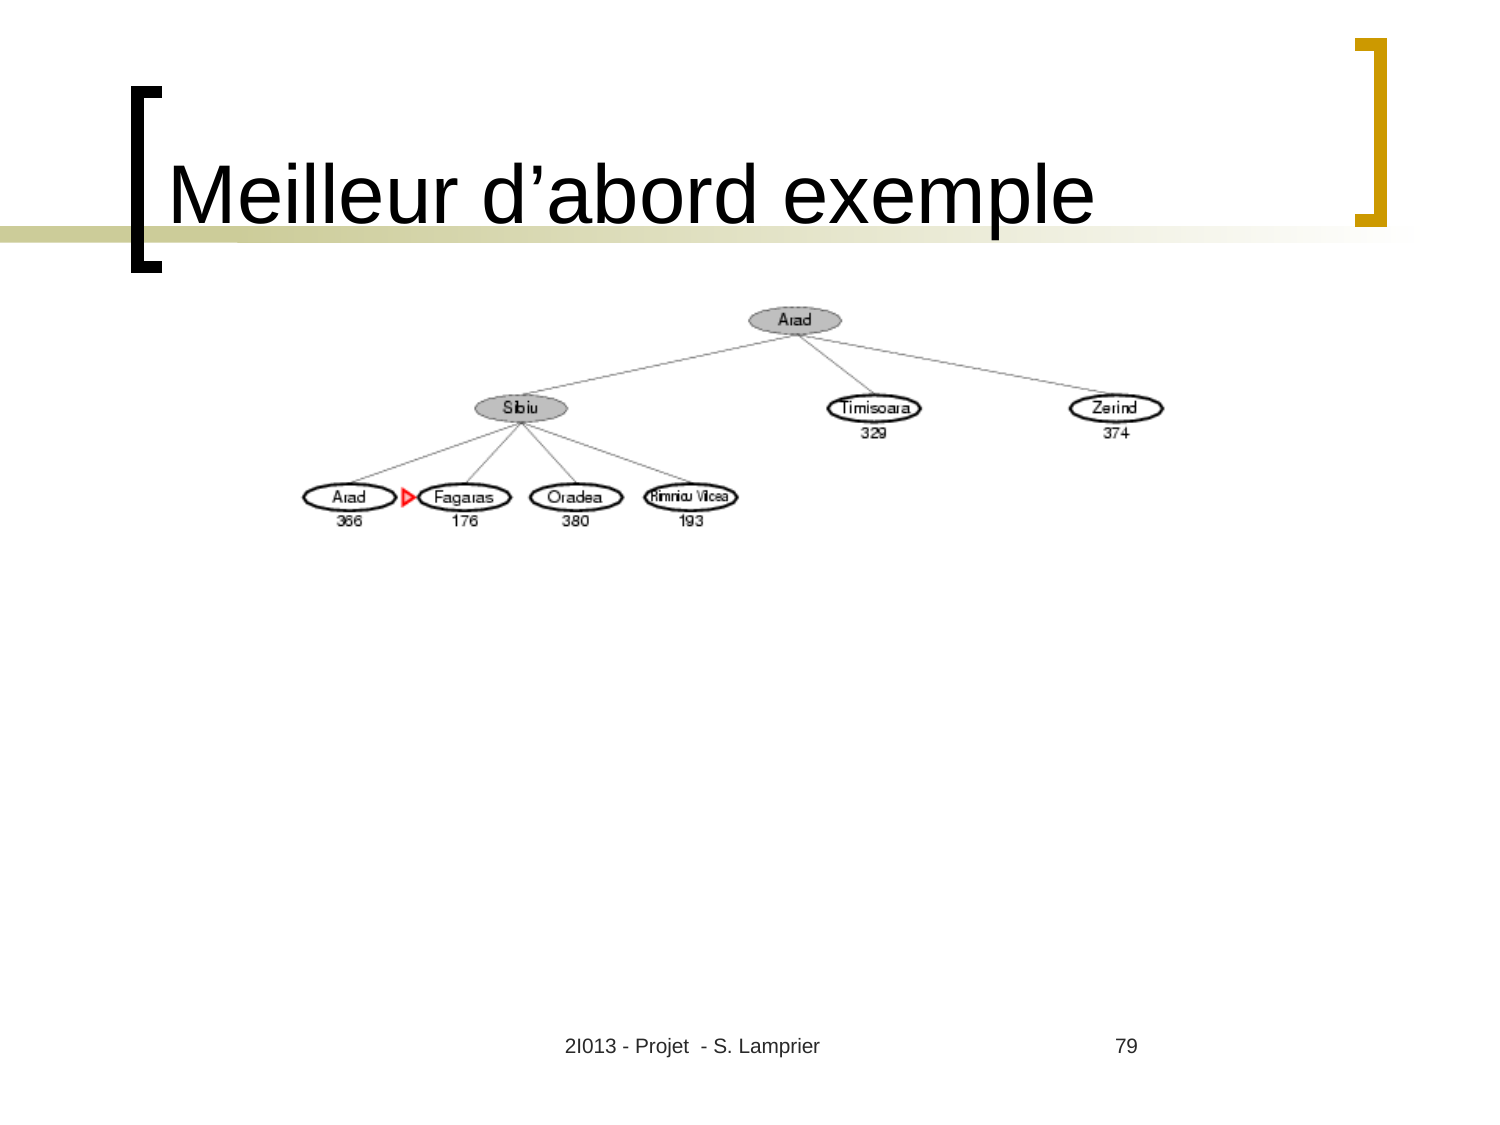

# Meilleur d’abord exemple
2I013 - Projet - S. Lamprier